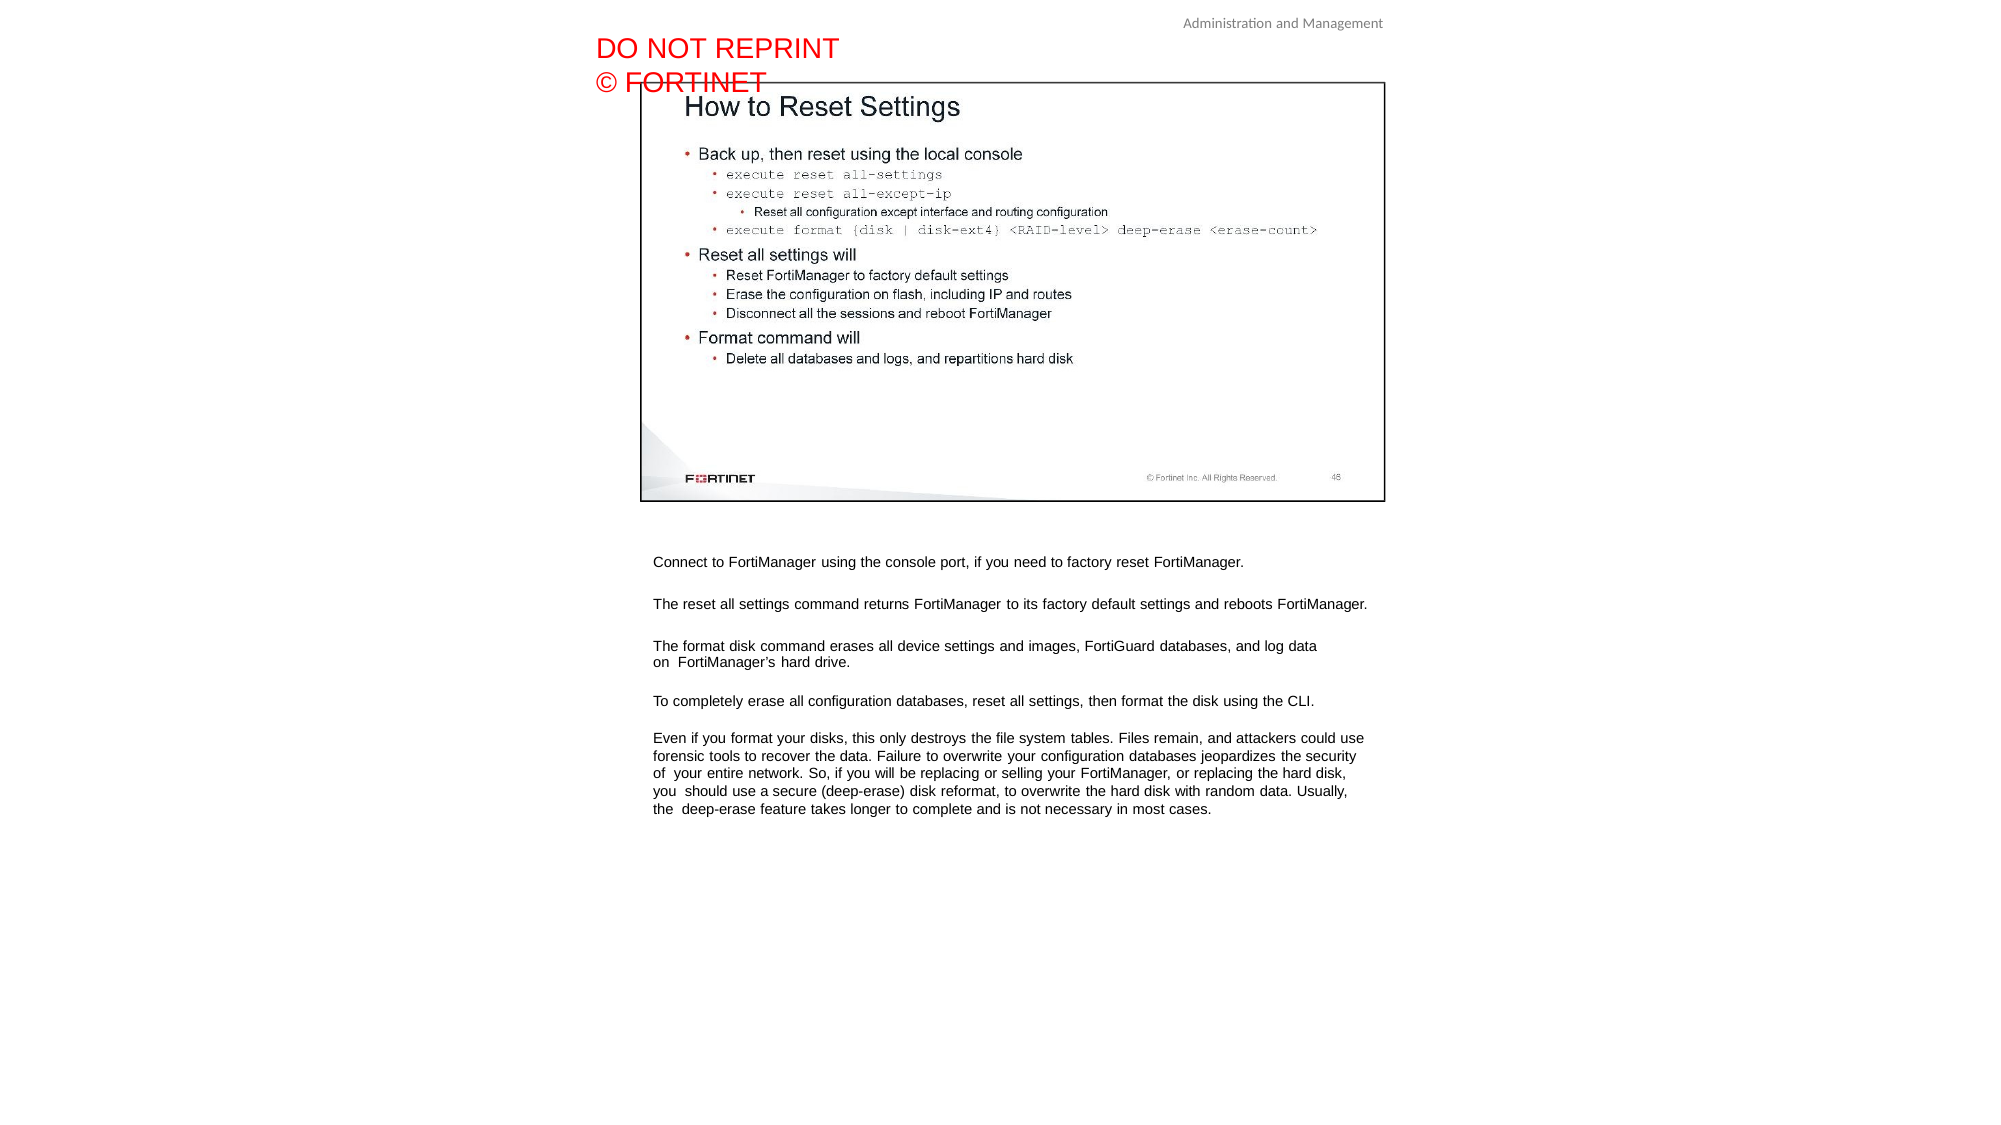

Administration and Management
DO NOT REPRINT
© FORTINET
Connect to FortiManager using the console port, if you need to factory reset FortiManager.
The reset all settings command returns FortiManager to its factory default settings and reboots FortiManager.
The format disk command erases all device settings and images, FortiGuard databases, and log data on FortiManager’s hard drive.
To completely erase all configuration databases, reset all settings, then format the disk using the CLI.
Even if you format your disks, this only destroys the file system tables. Files remain, and attackers could use forensic tools to recover the data. Failure to overwrite your configuration databases jeopardizes the security of your entire network. So, if you will be replacing or selling your FortiManager, or replacing the hard disk, you should use a secure (deep-erase) disk reformat, to overwrite the hard disk with random data. Usually, the deep-erase feature takes longer to complete and is not necessary in most cases.
FortiManager 6.2 Study Guide
1